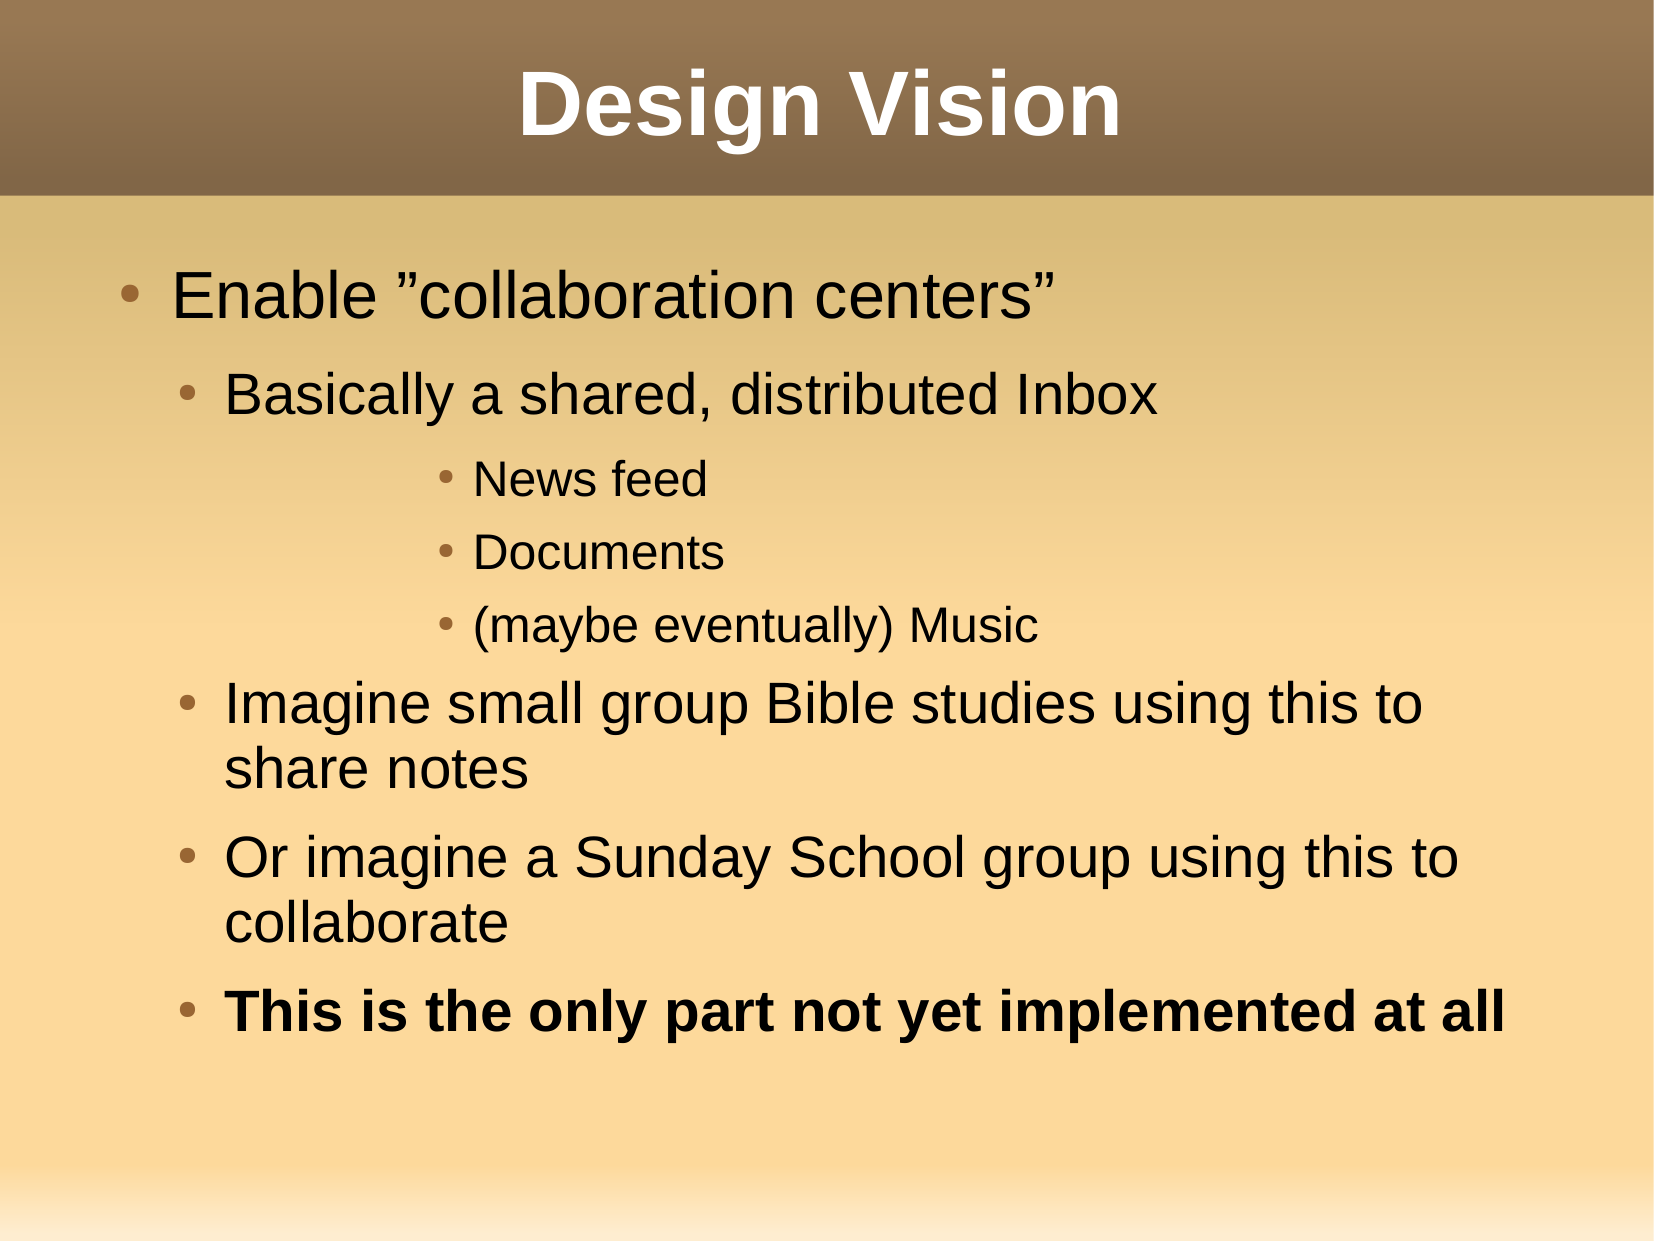

# Design Vision
Enable ”collaboration centers”
Basically a shared, distributed Inbox
News feed
Documents
(maybe eventually) Music
Imagine small group Bible studies using this to share notes
Or imagine a Sunday School group using this to collaborate
This is the only part not yet implemented at all